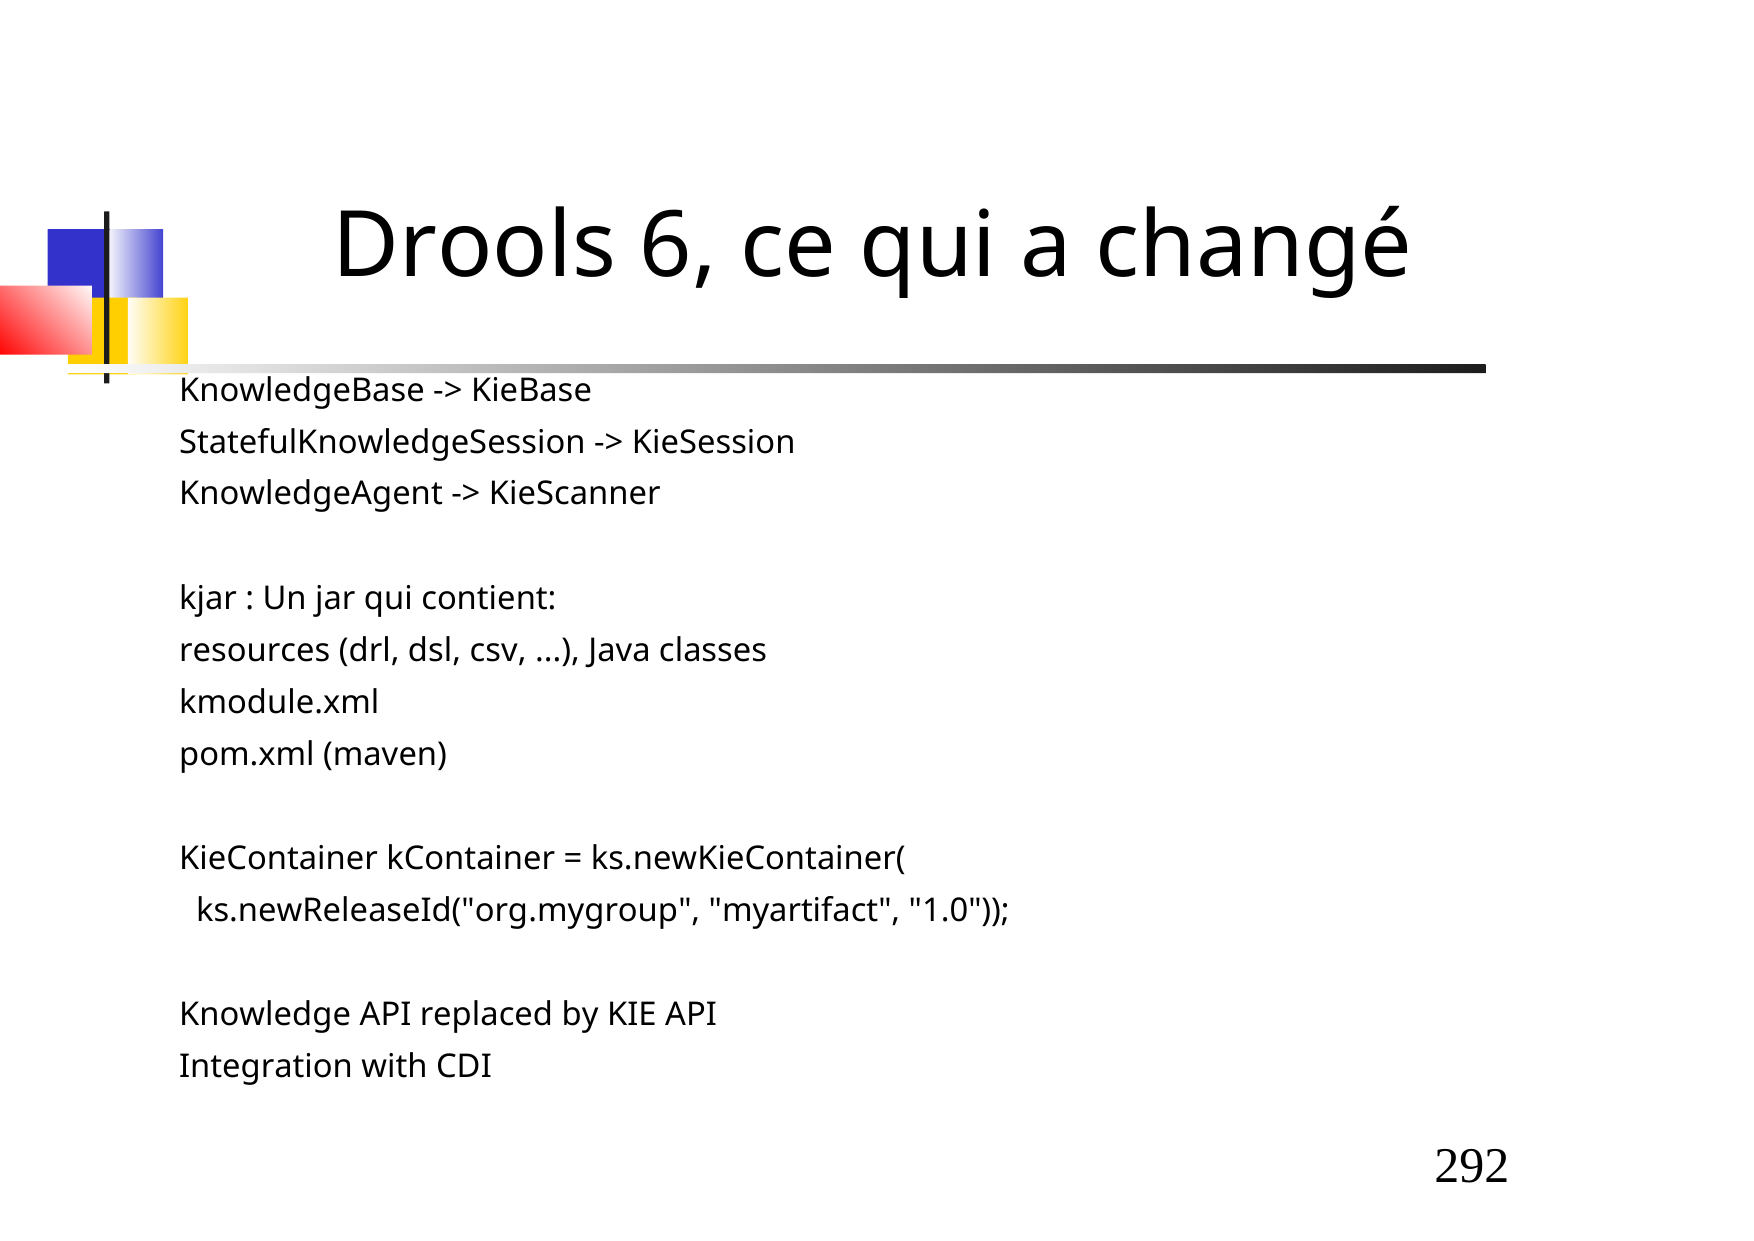

# Drools 6, ce qui a changé
KnowledgeBase -> KieBase
StatefulKnowledgeSession -> KieSession
KnowledgeAgent -> KieScanner
kjar : Un jar qui contient:
resources (drl, dsl, csv, ...), Java classes
kmodule.xml
pom.xml (maven)
KieContainer kContainer = ks.newKieContainer(
 ks.newReleaseId("org.mygroup", "myartifact", "1.0"));
Knowledge API replaced by KIE API
Integration with CDI